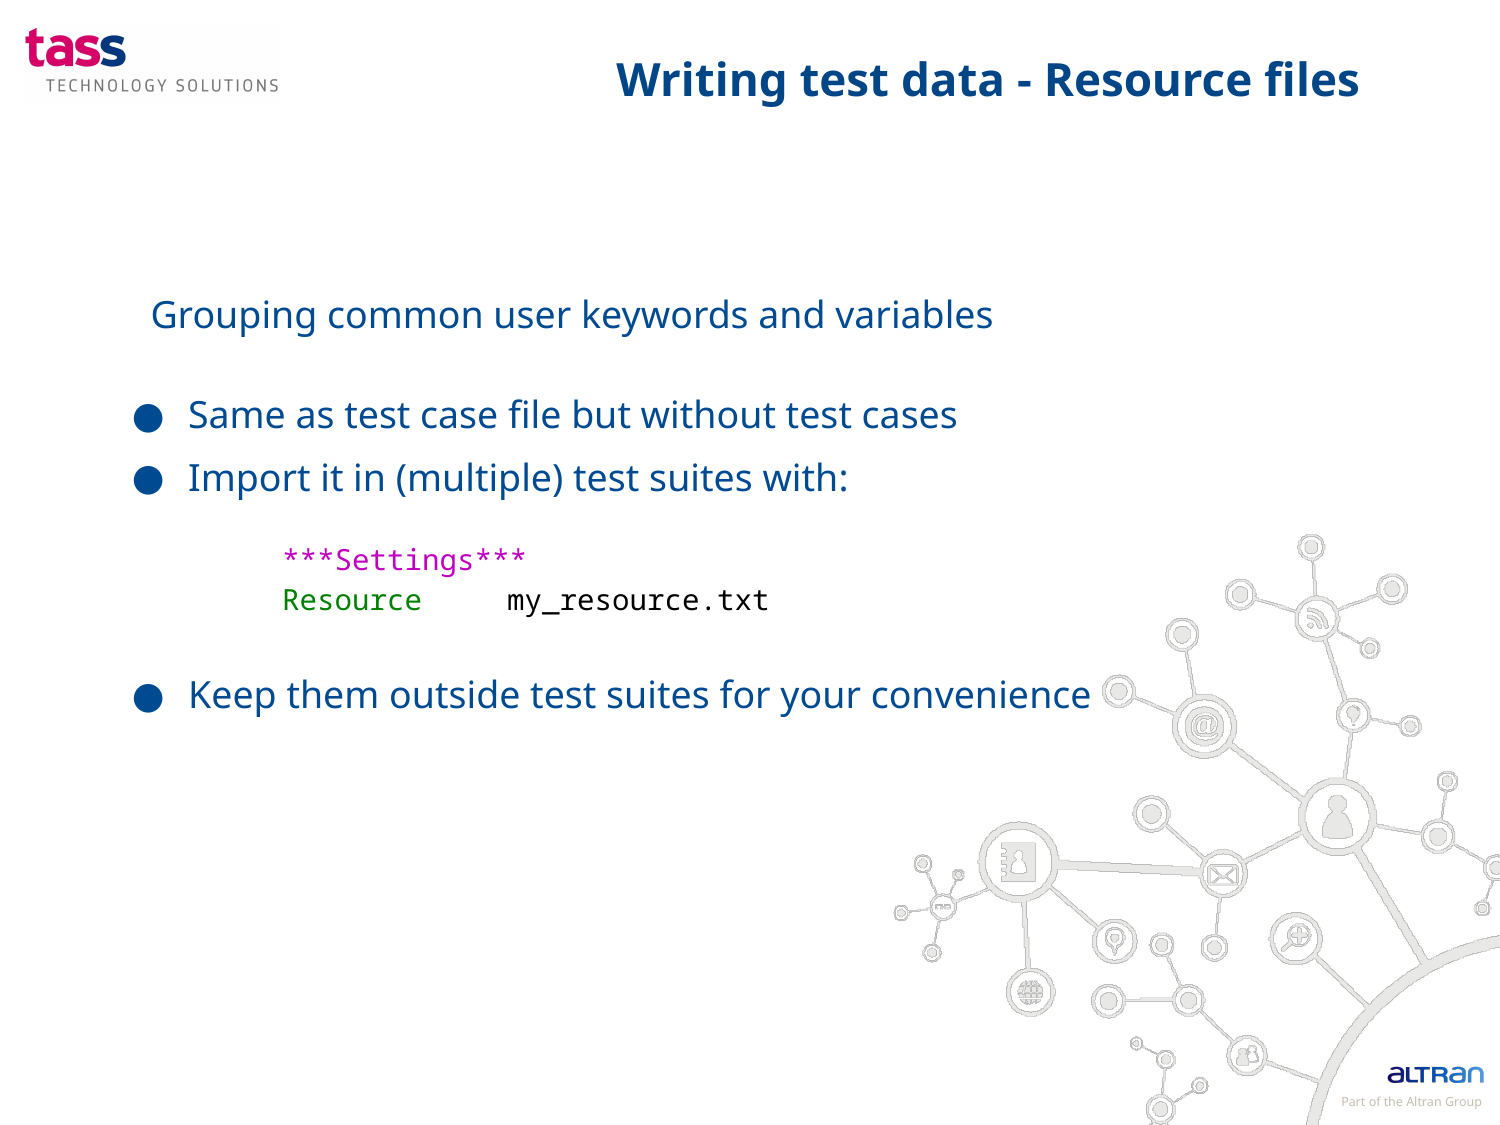

# Writing test data - Resource files
Grouping common user keywords and variables
Same as test case file but without test cases
Import it in (multiple) test suites with:
Keep them outside test suites for your convenience
***Settings***
Resource		my_resource.txt